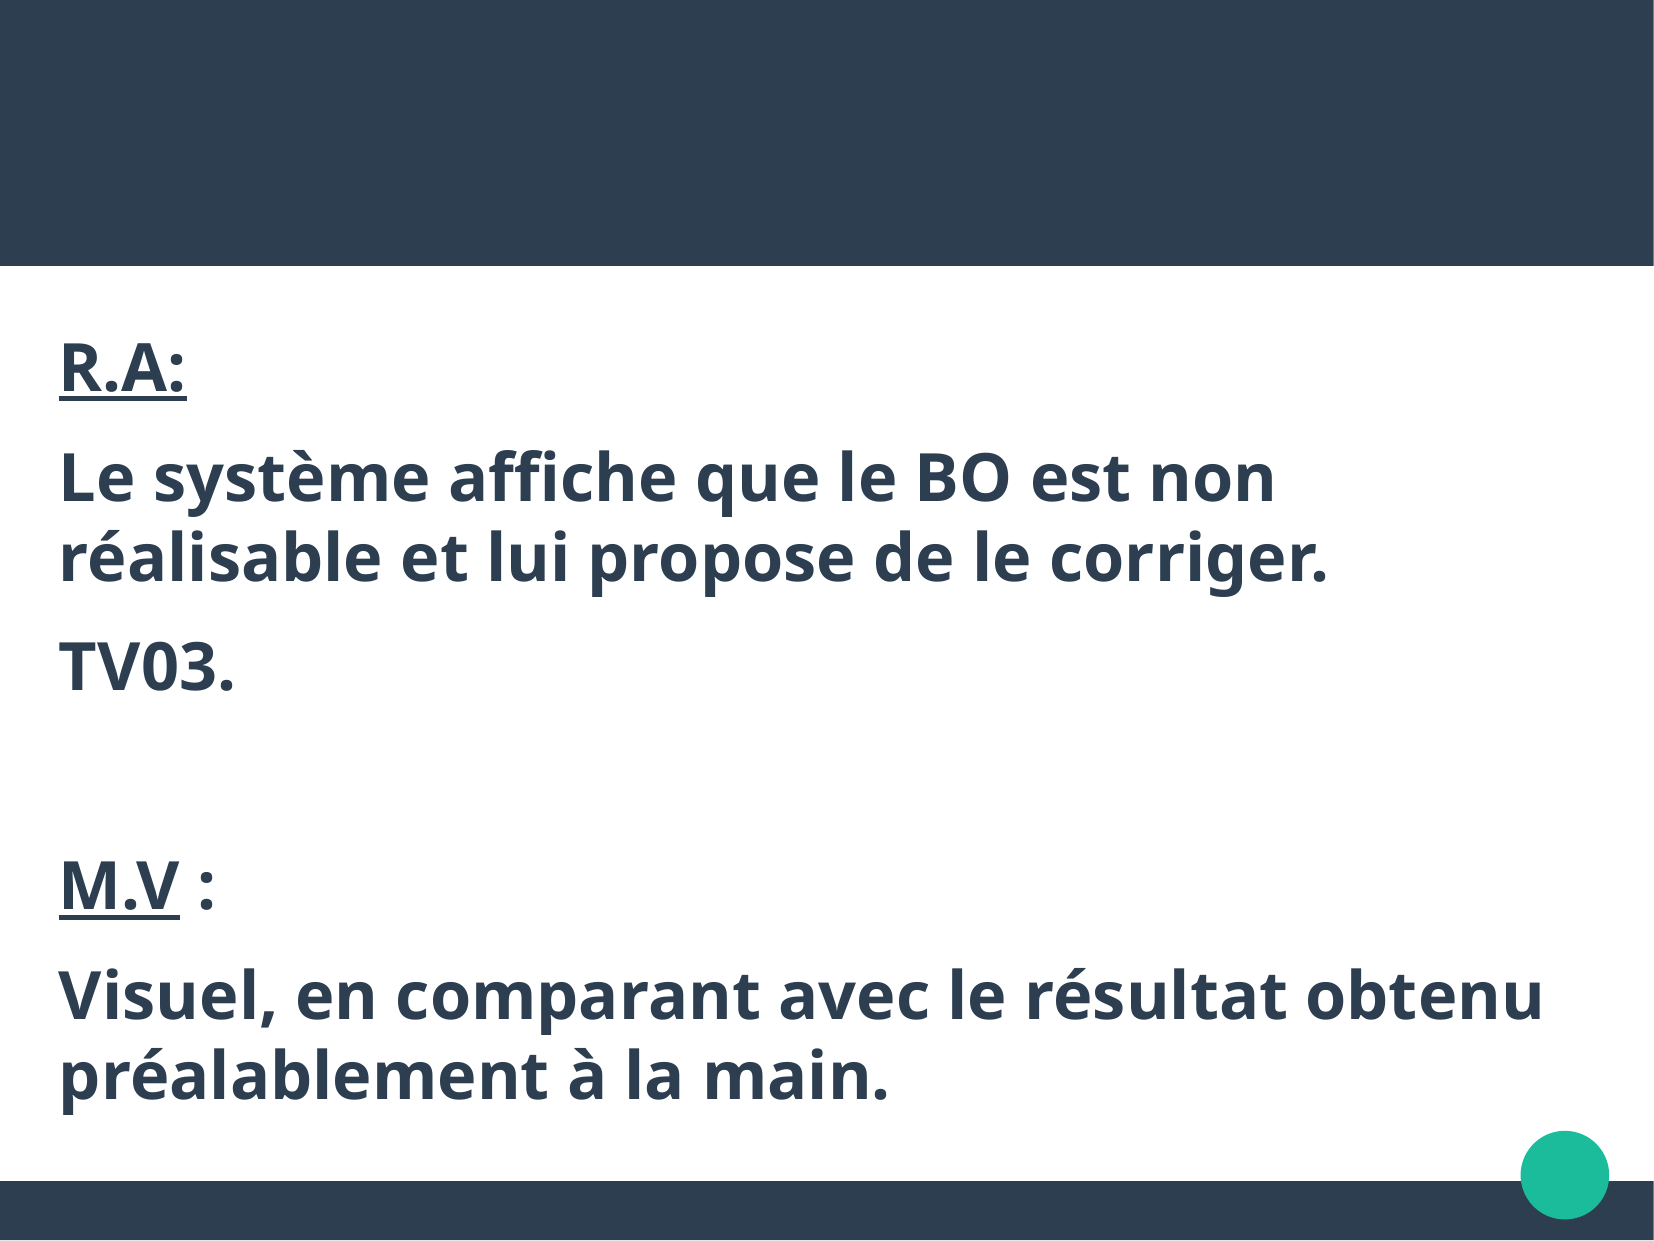

#
R.A:
Le système affiche que le BO est non réalisable et lui propose de le corriger.
TV03.
M.V :
Visuel, en comparant avec le résultat obtenu préalablement à la main.